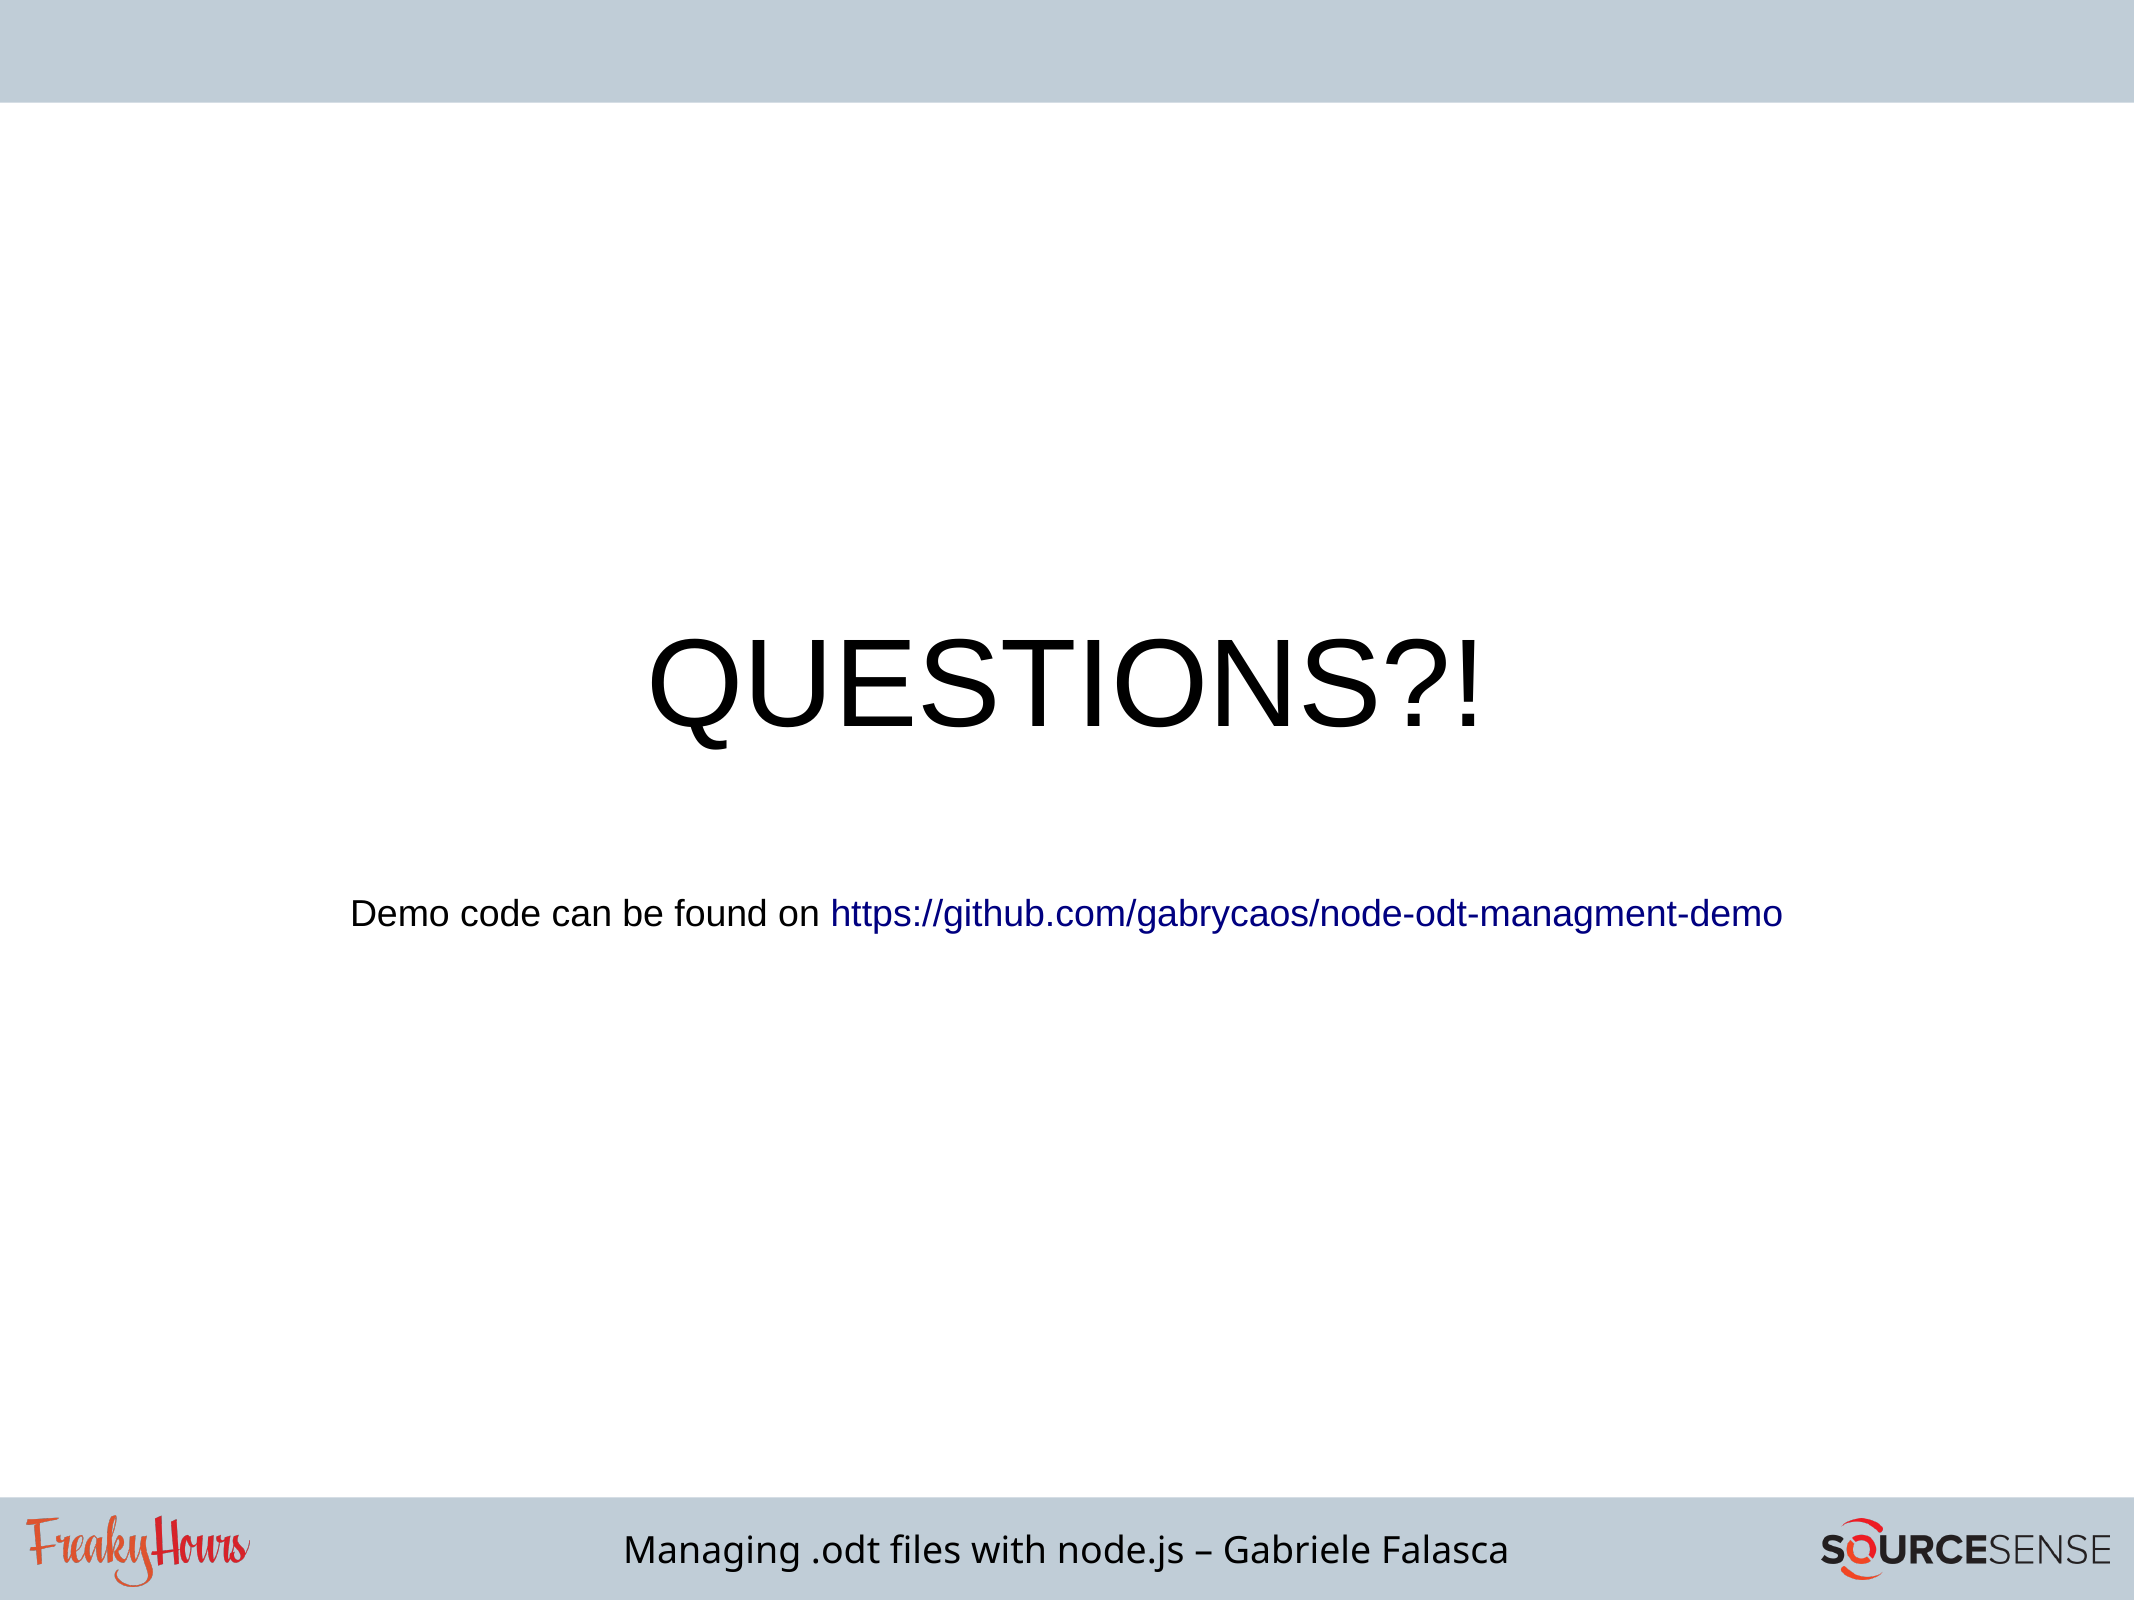

QUESTIONS?!
Demo code can be found on https://github.com/gabrycaos/node-odt-managment-demo
# Managing .odt files with node.js – Gabriele Falasca